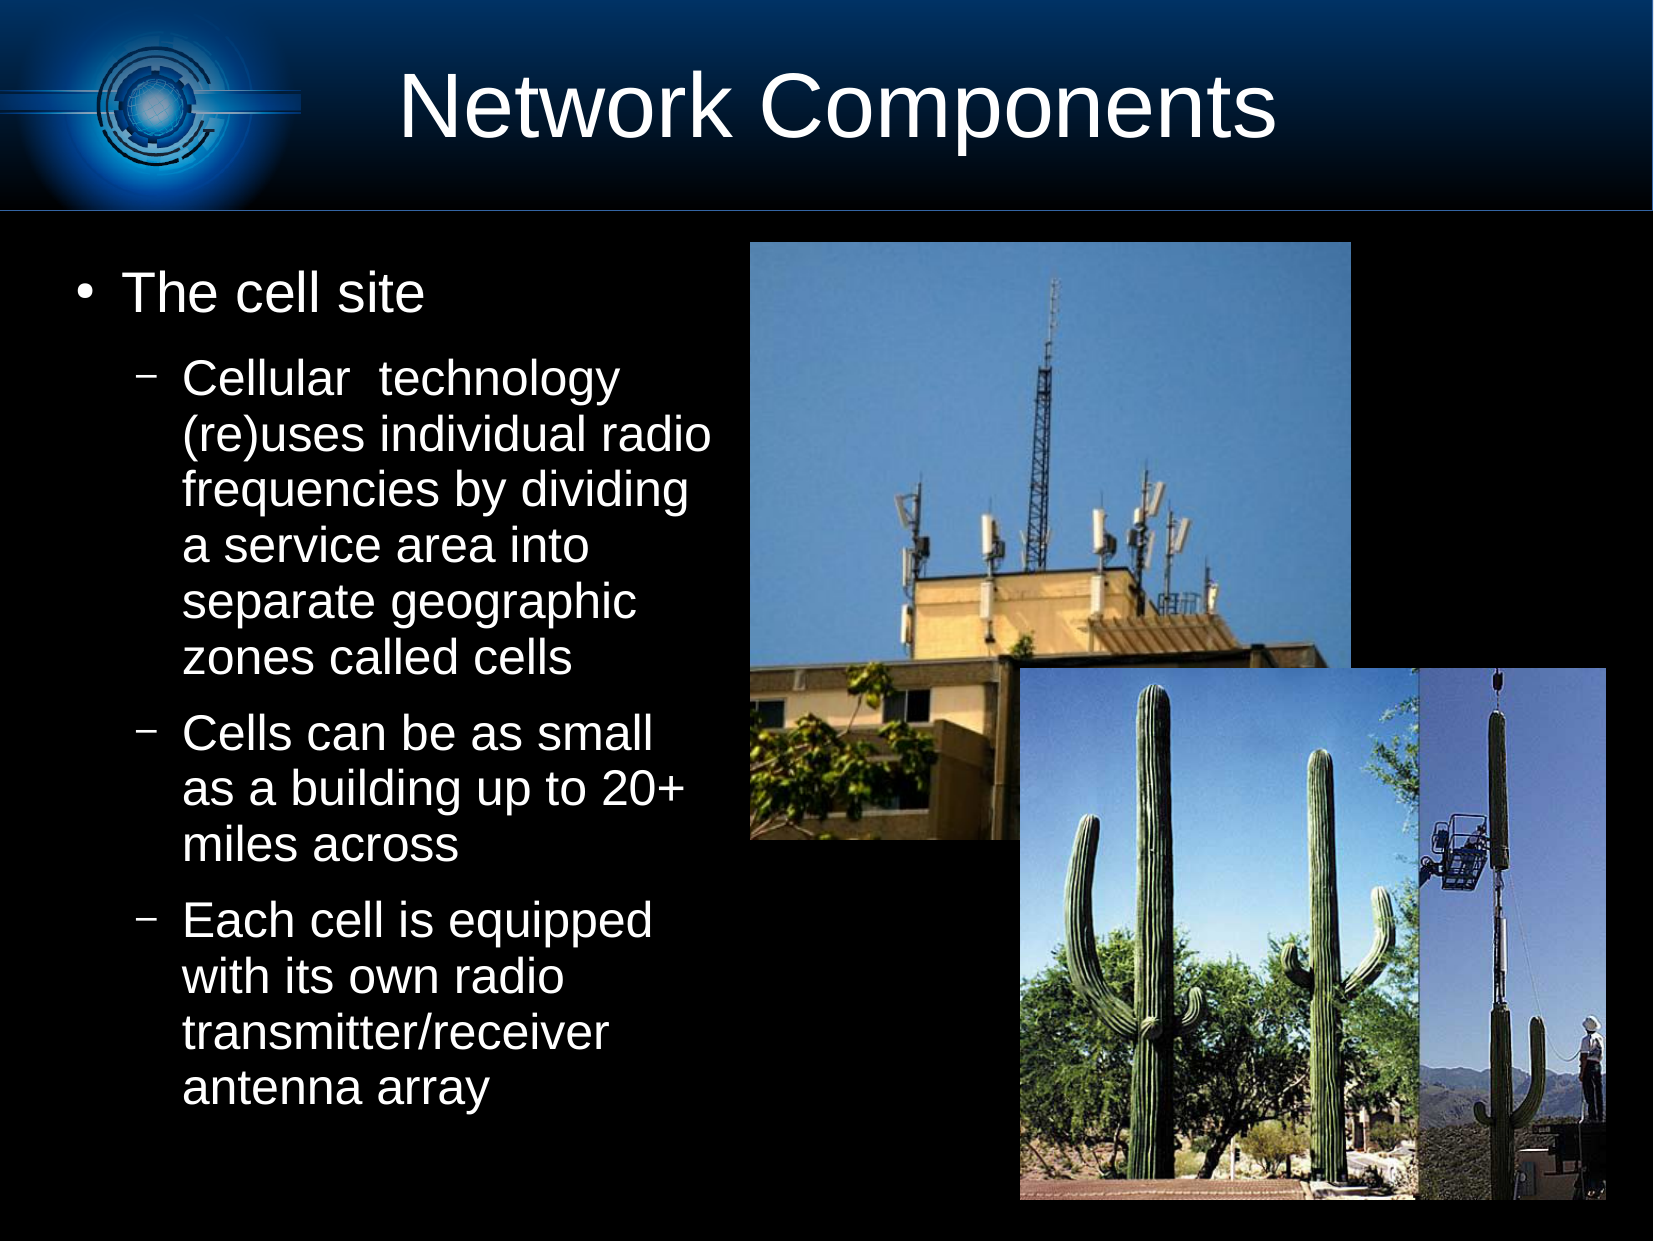

# Network Components
The cell site
Cellular technology (re)uses individual radio frequencies by dividing a service area into separate geographic zones called cells
Cells can be as small as a building up to 20+ miles across
Each cell is equipped with its own radio transmitter/receiver antenna array